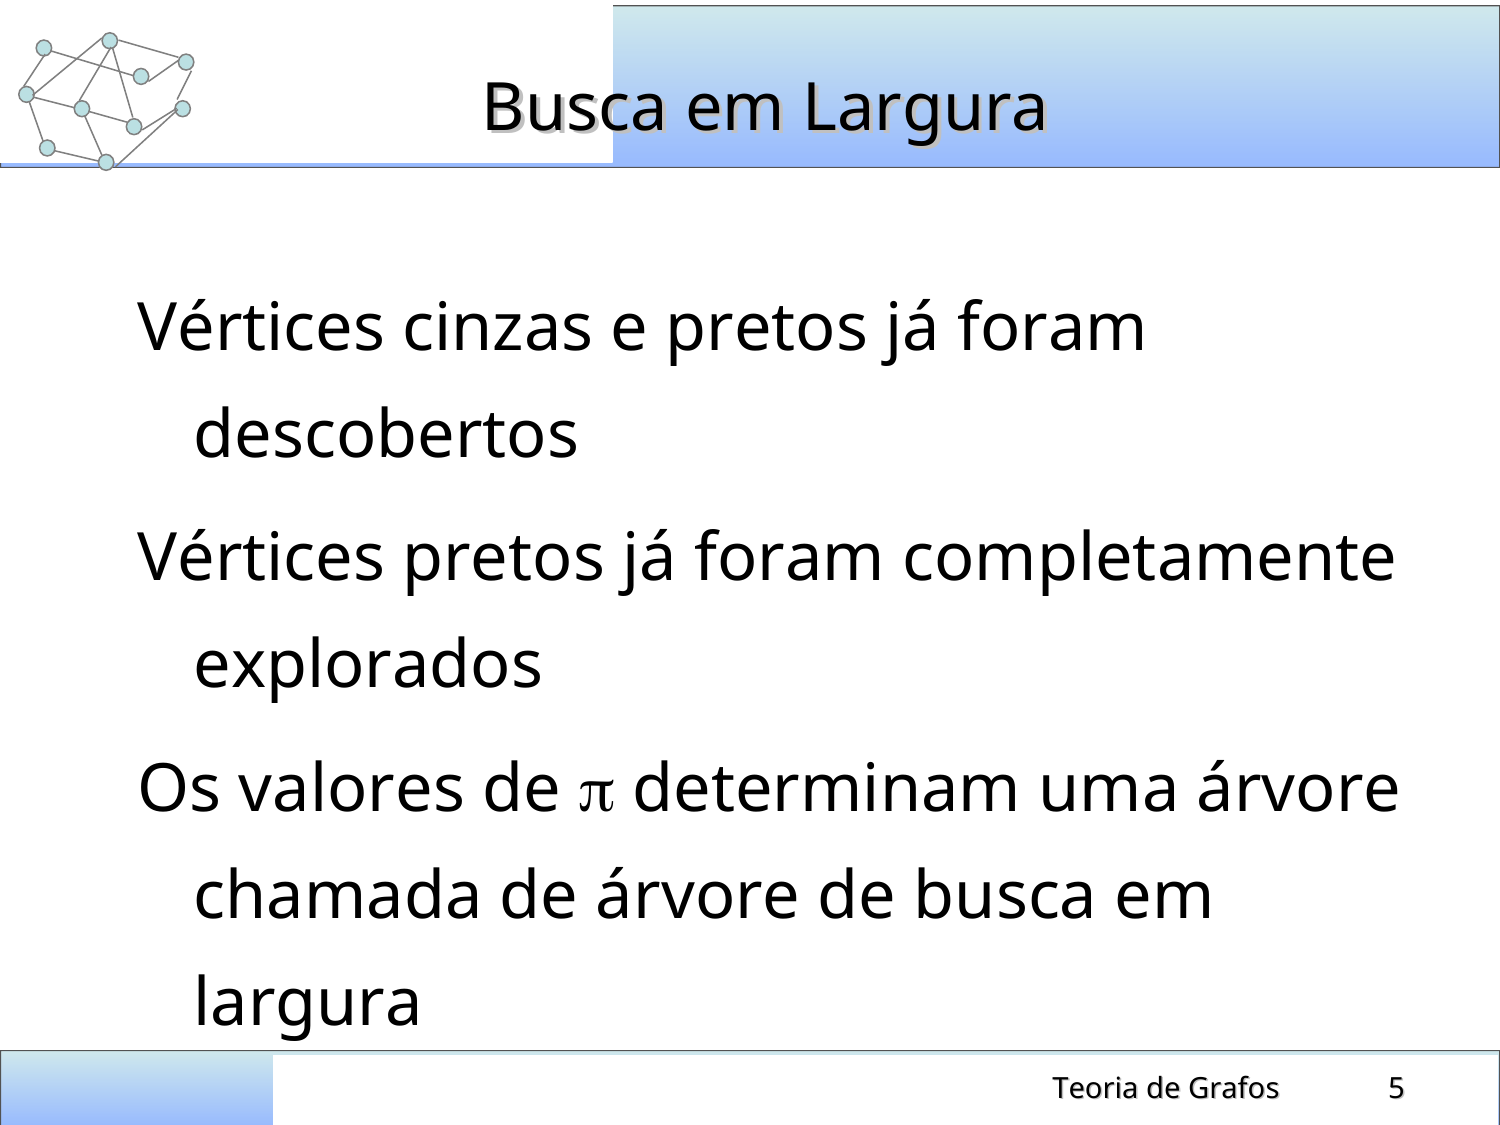

# Busca em Largura
Vértices cinzas e pretos já foram descobertos
Vértices pretos já foram completamente explorados
Os valores de  determinam uma árvore chamada de árvore de busca em largura
5